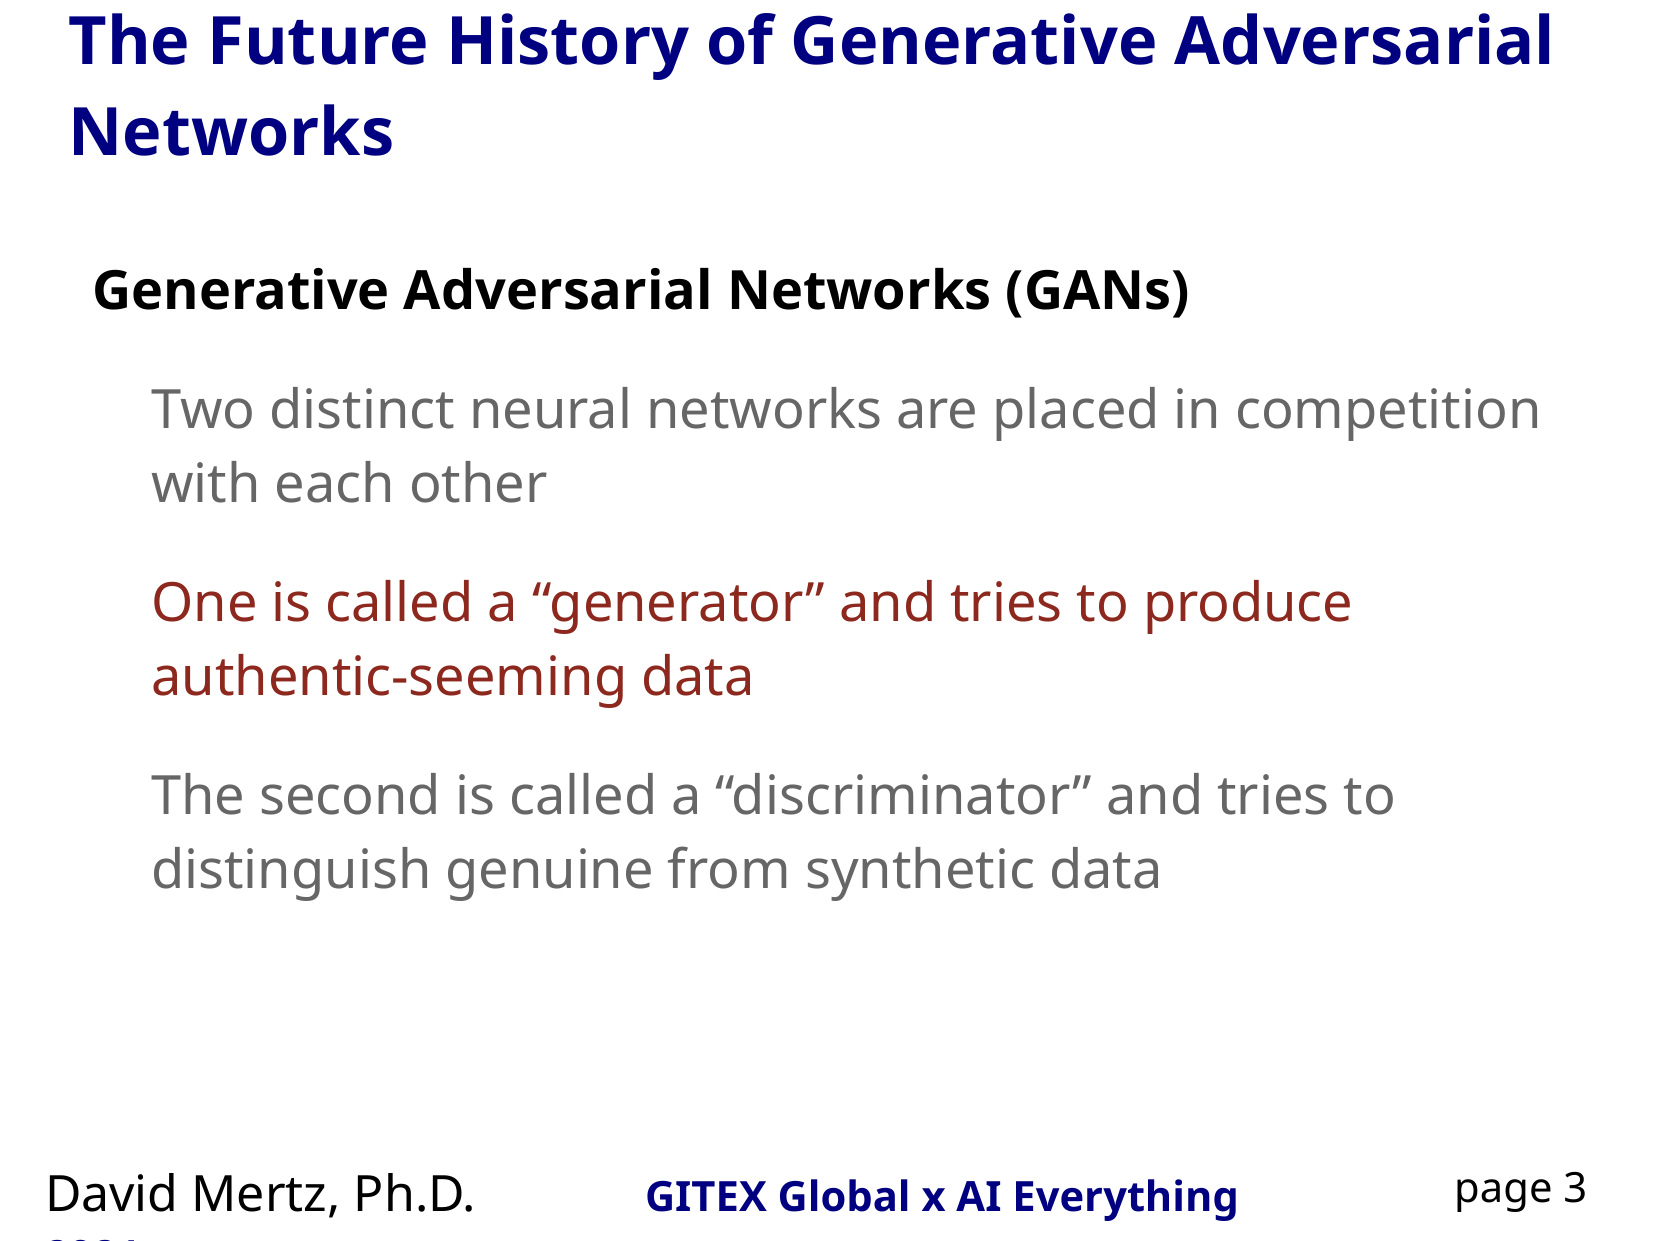

# Generative Adversarial Networks (GANs)
Two distinct neural networks are placed in competition with each other
One is called a “generator” and tries to produce authentic-seeming data
The second is called a “discriminator” and tries to distinguish genuine from synthetic data